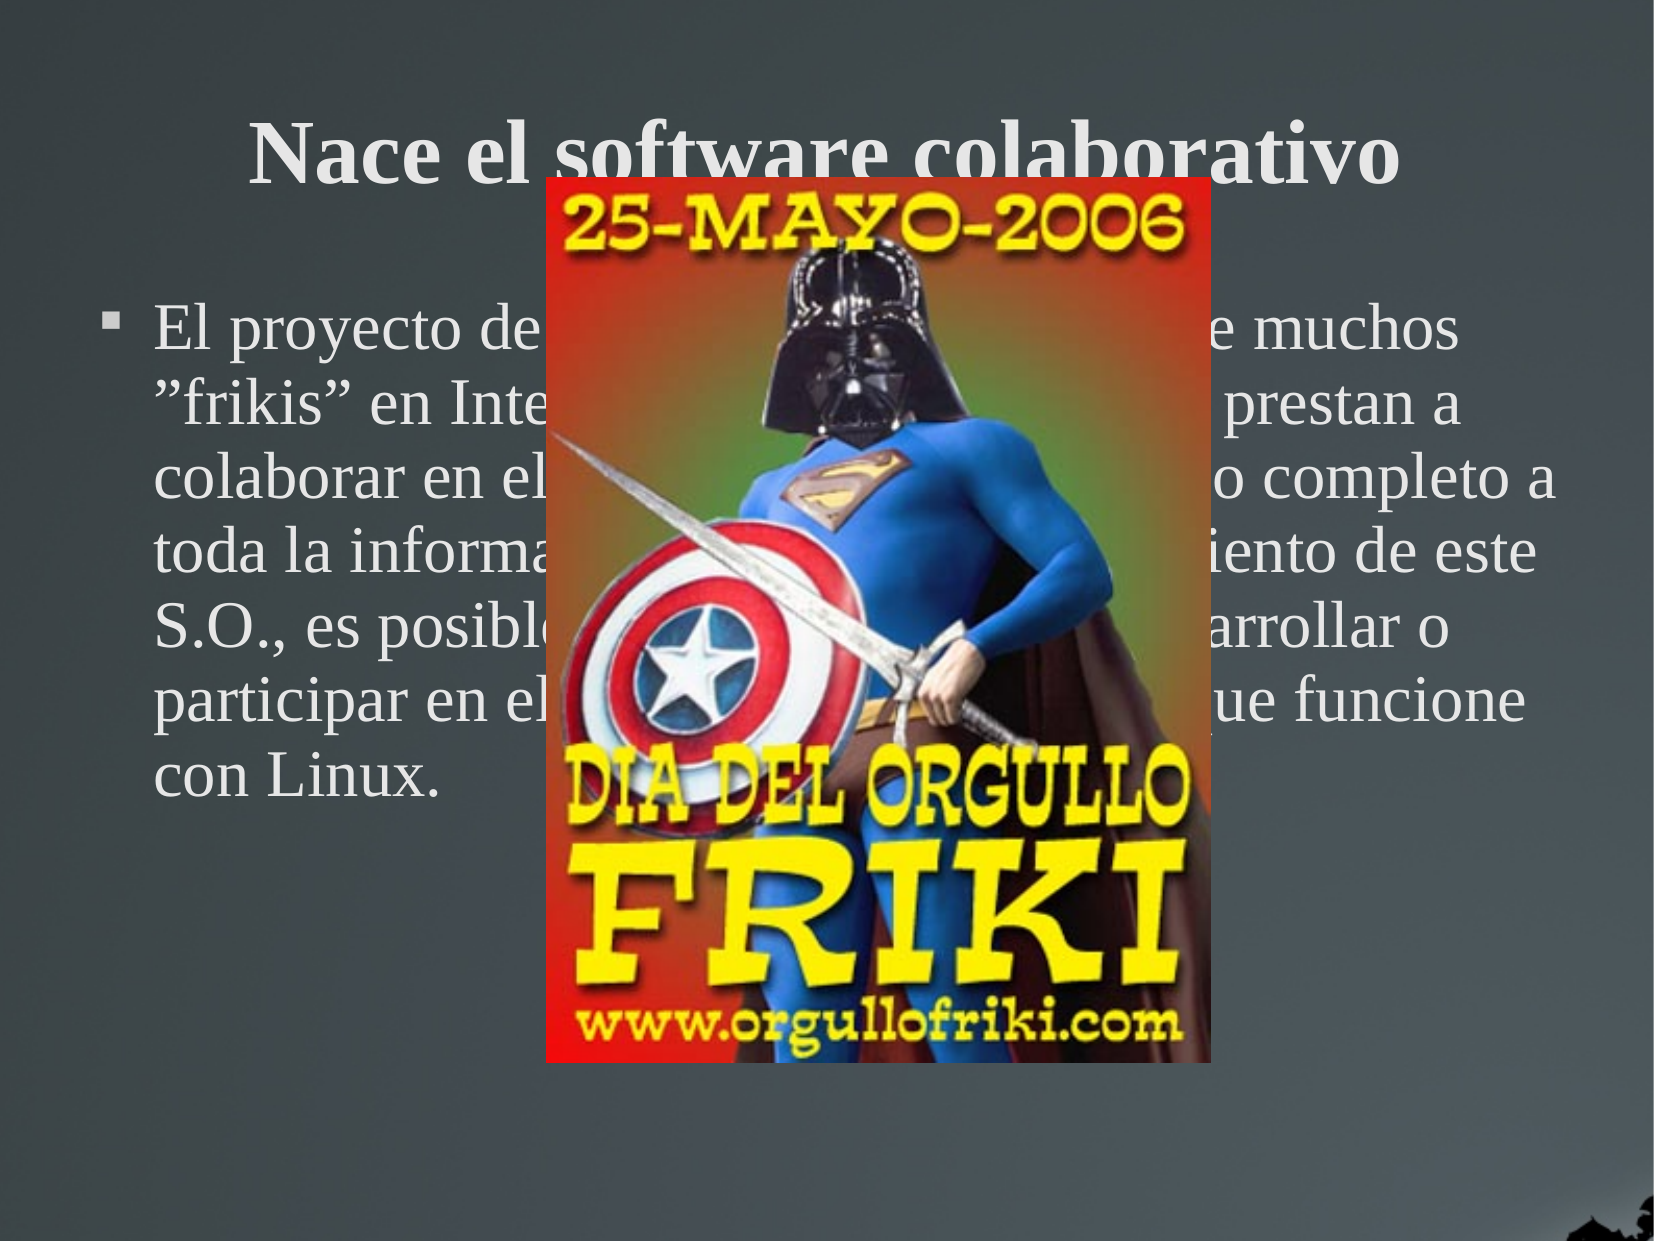

# Nace el software colaborativo
El proyecto de Torvalds hace furor entre muchos ”frikis” en Internet, que rápidamente se prestan a colaborar en el proyecto. Al tener acceso completo a toda la información sobre el funcionamiento de este S.O., es posible y muy satisfactorio desarrollar o participar en el desarrollo de software que funcione con Linux.